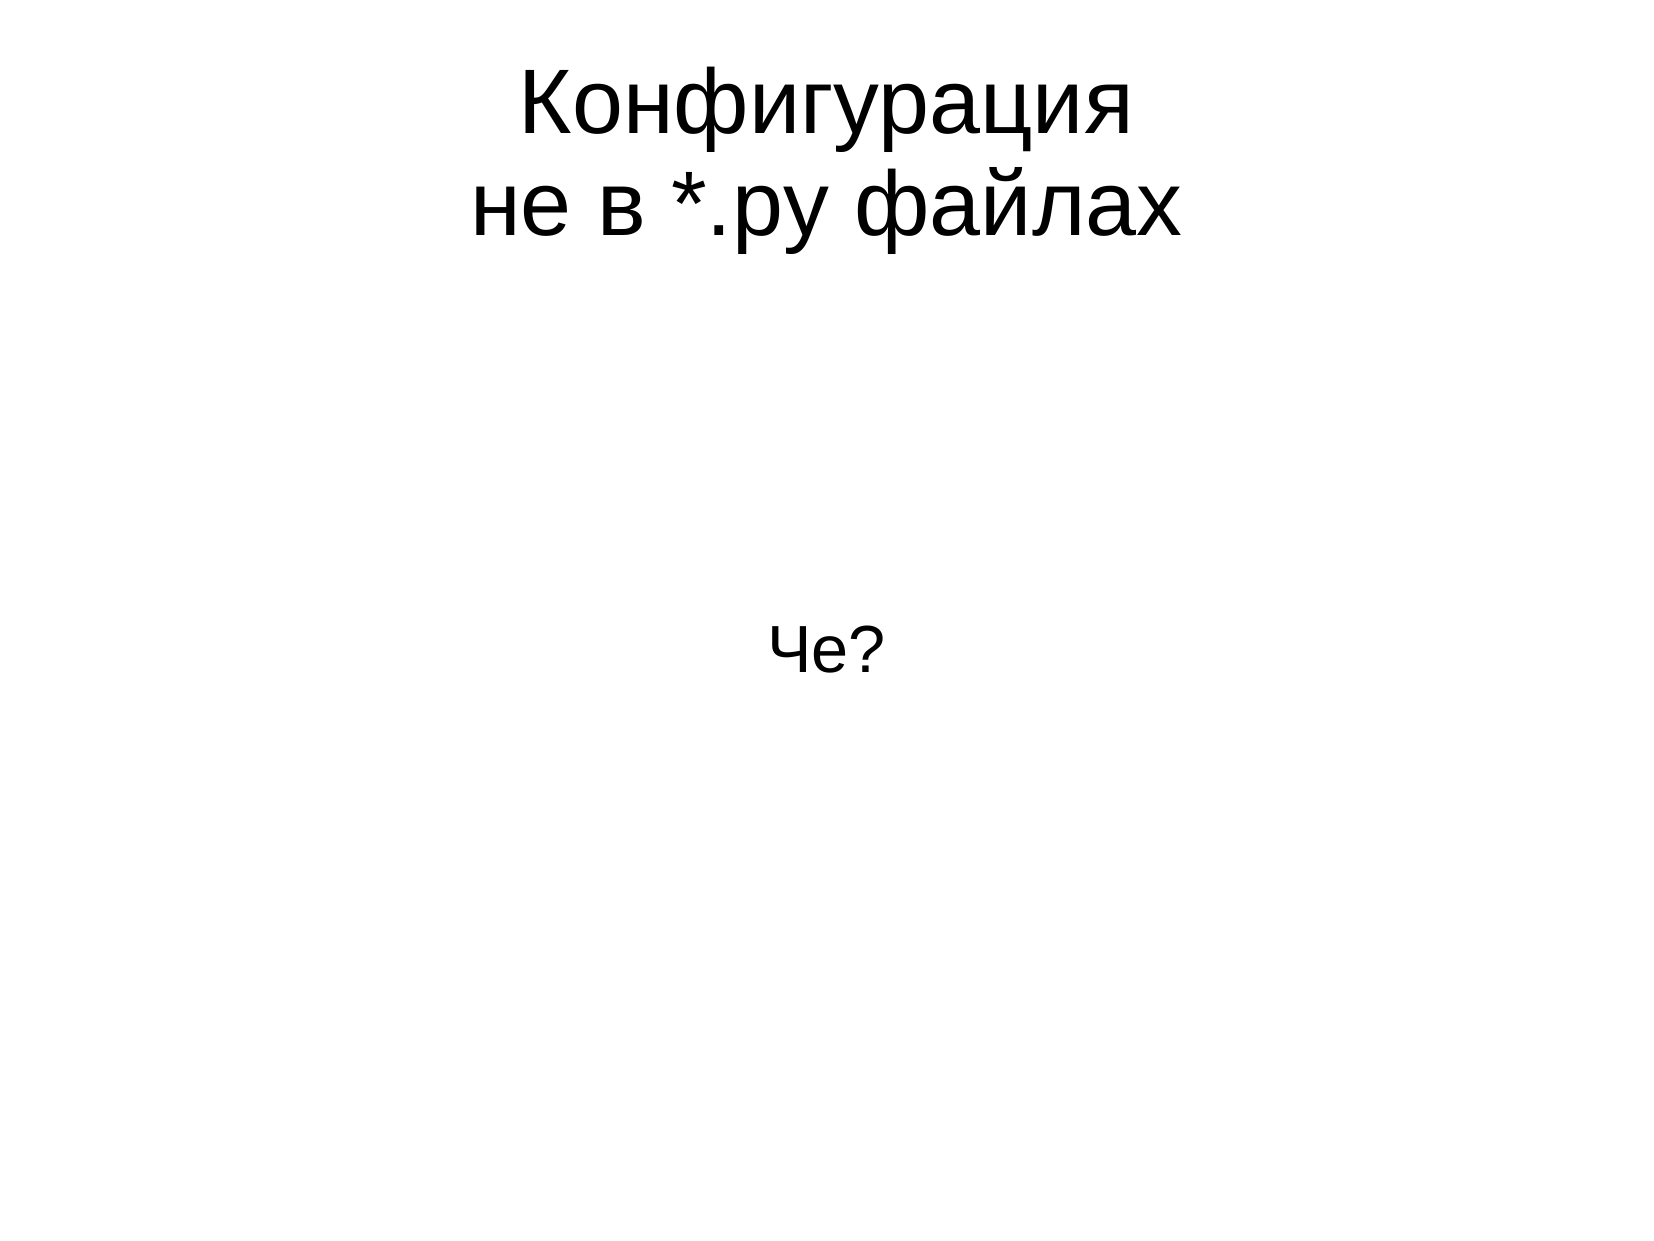

# Конфигурация не в *.py файлах
Че?